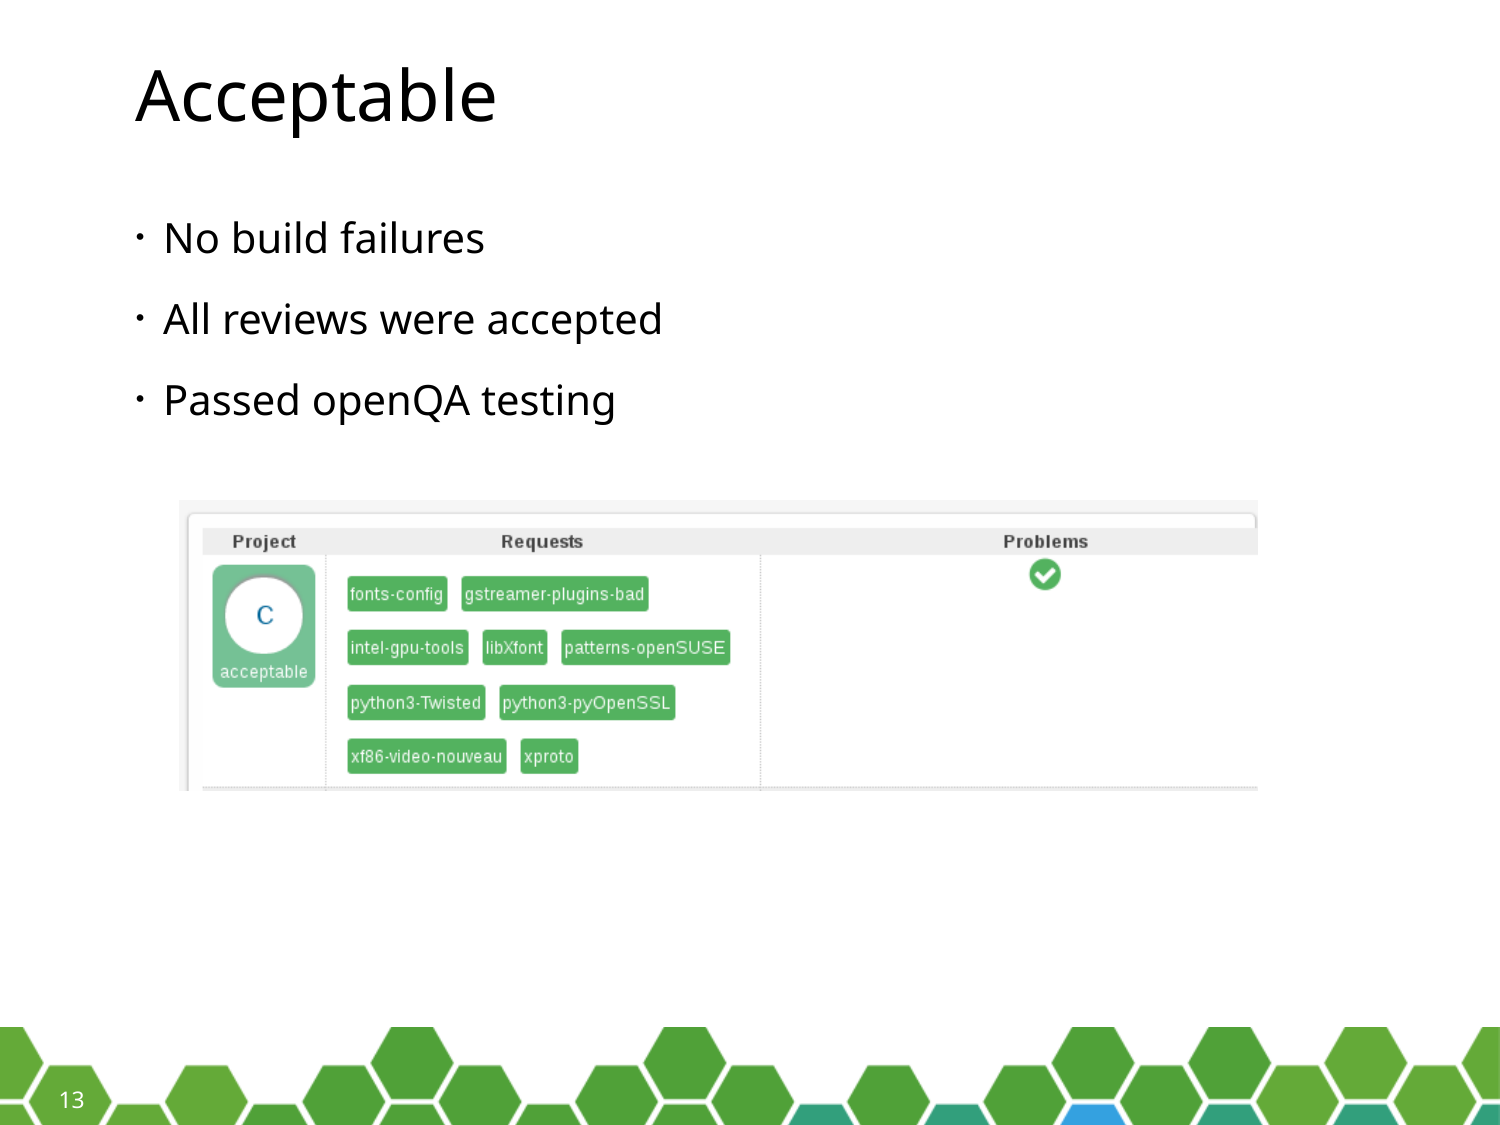

# Acceptable
No build failures
All reviews were accepted
Passed openQA testing